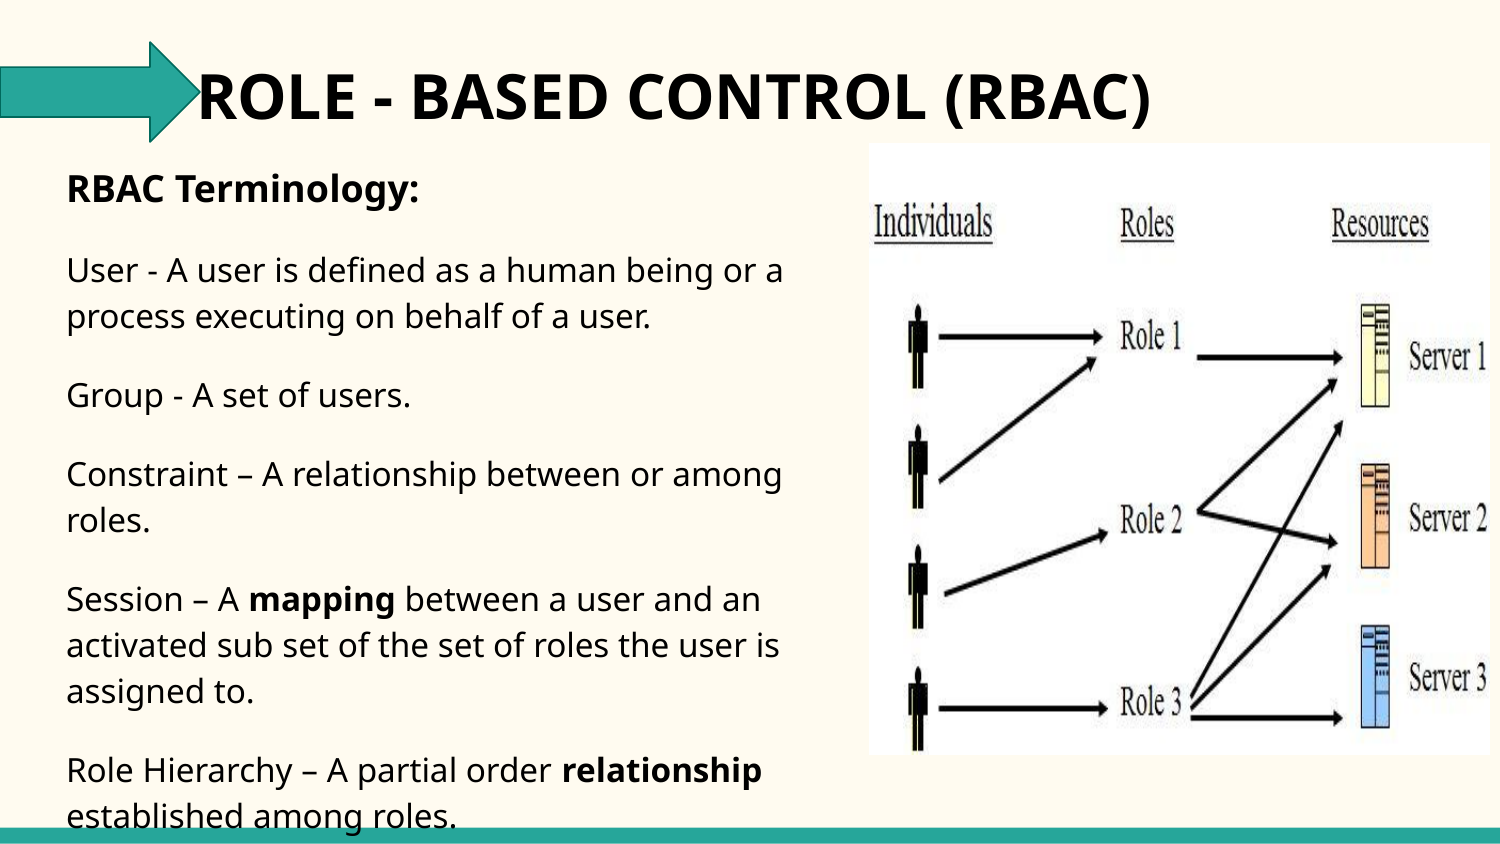

# ROLE - BASED CONTROL (RBAC)
RBAC Terminology:
User - A user is defined as a human being or a process executing on behalf of a user.
Group - A set of users.
Constraint – A relationship between or among roles.
Session – A mapping between a user and an activated sub set of the set of roles the user is assigned to.
Role Hierarchy – A partial order relationship established among roles.